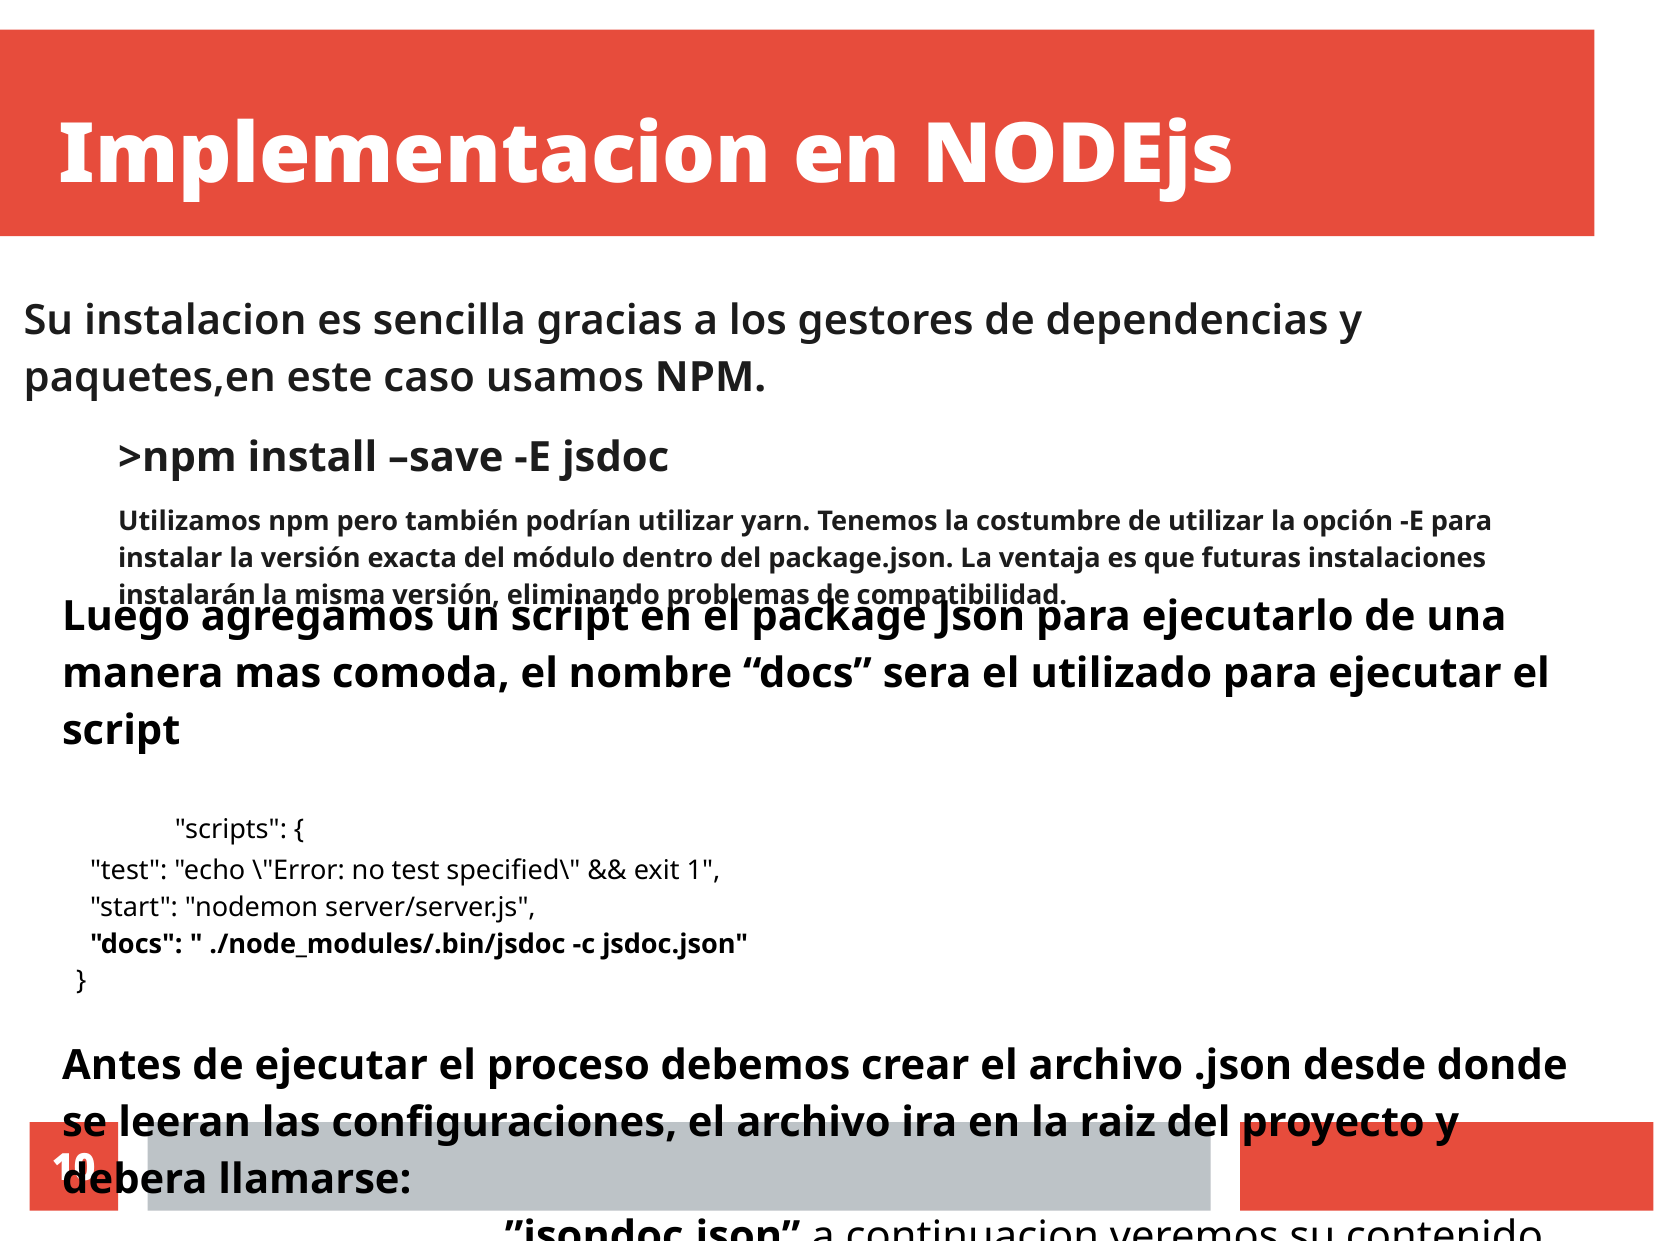

# Implementacion en NODEjs
Su instalacion es sencilla gracias a los gestores de dependencias y paquetes,en este caso usamos NPM.
>npm install –save -E jsdoc
Utilizamos npm pero también podrían utilizar yarn. Tenemos la costumbre de utilizar la opción -E para instalar la versión exacta del módulo dentro del package.json. La ventaja es que futuras instalaciones instalarán la misma versión, eliminando problemas de compatibilidad.
Luego agregamos un script en el package Json para ejecutarlo de una manera mas comoda, el nombre “docs” sera el utilizado para ejecutar el script
 "scripts": {
 "test": "echo \"Error: no test specified\" && exit 1",
 "start": "nodemon server/server.js",
 "docs": " ./node_modules/.bin/jsdoc -c jsdoc.json"
 }
Antes de ejecutar el proceso debemos crear el archivo .json desde donde se leeran las configuraciones, el archivo ira en la raiz del proyecto y debera llamarse:
						”jsondoc.json” a continuacion veremos su contenido
10